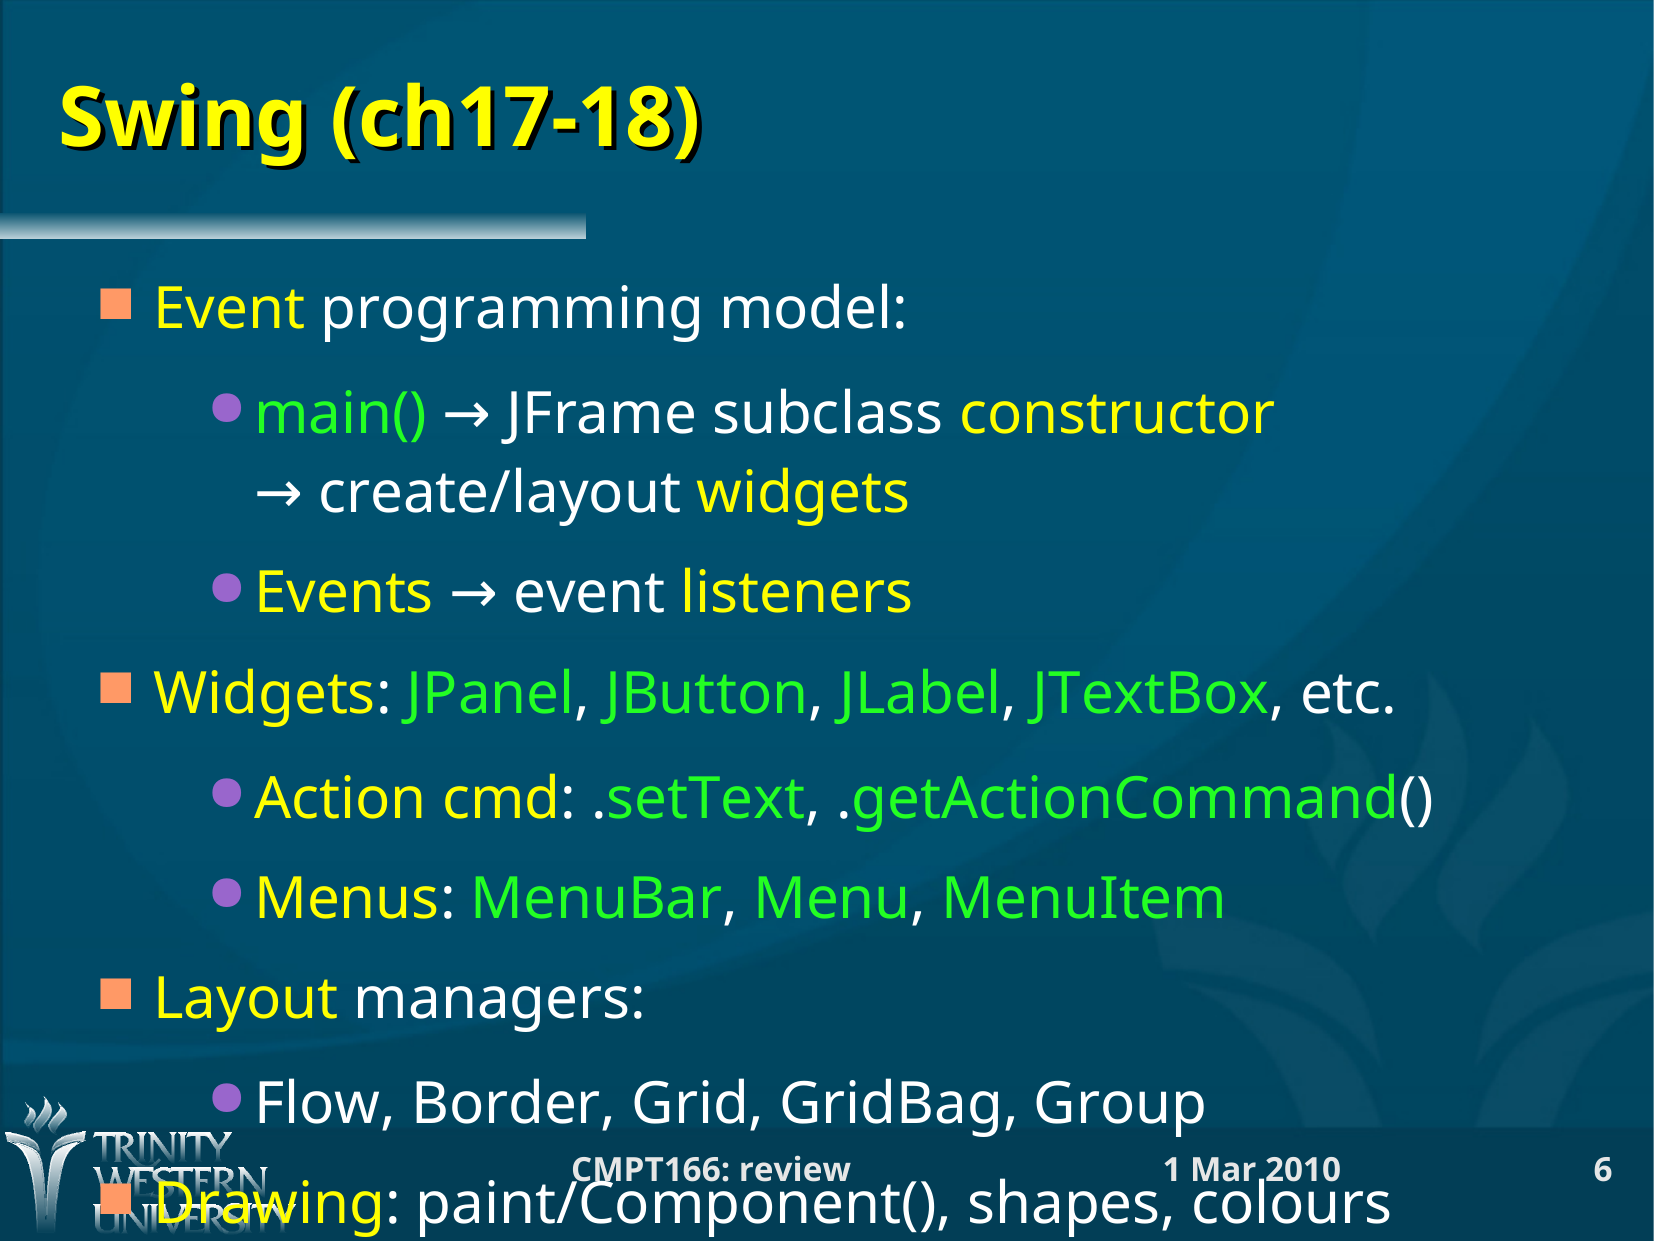

# Swing (ch17-18)
Event programming model:
main() → JFrame subclass constructor
→ create/layout widgets
Events → event listeners
Widgets: JPanel, JButton, JLabel, JTextBox, etc.
Action cmd: .setText, .getActionCommand()
Menus: MenuBar, Menu, MenuItem
Layout managers:
Flow, Border, Grid, GridBag, Group
Drawing: paint/Component(), shapes, colours
CMPT166: review
1 Mar 2010
6